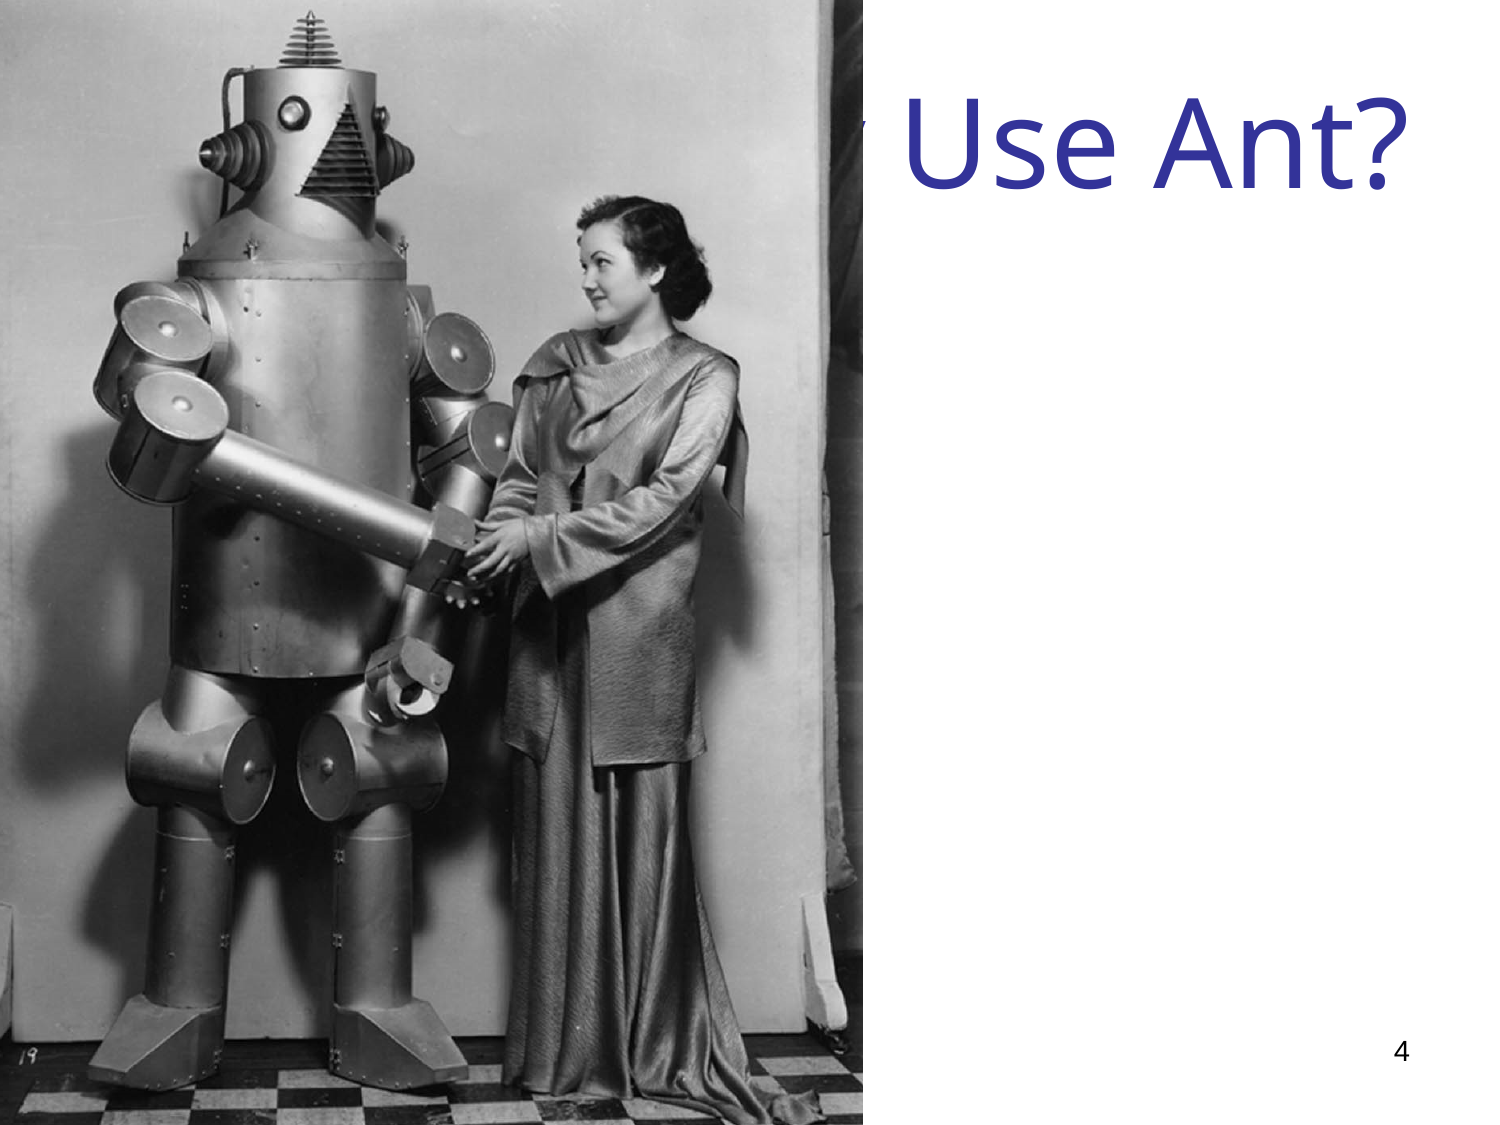

# Why Use Ant?
Ant - Jim Priest
4